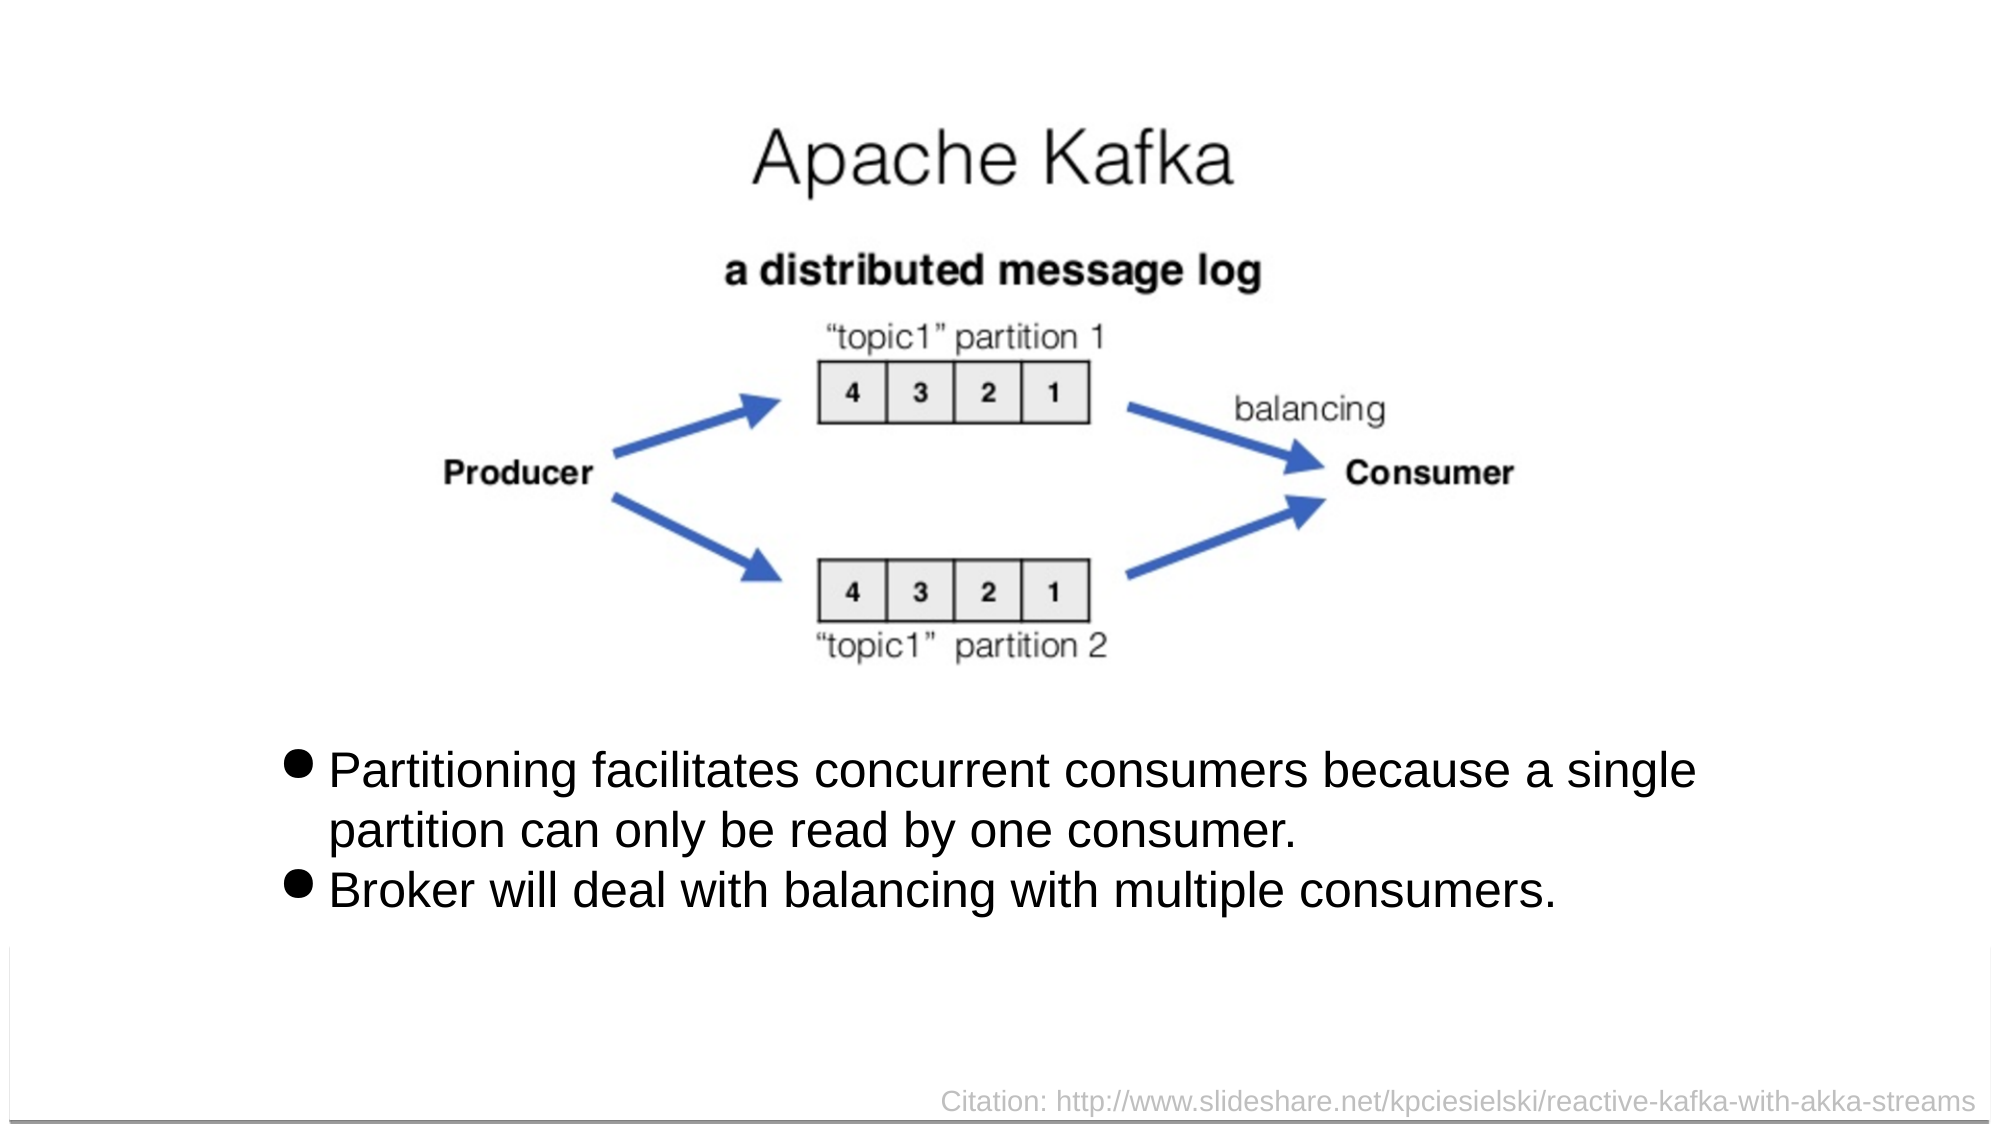

Partitioning facilitates concurrent consumers because a single partition can only be read by one consumer.
Broker will deal with balancing with multiple consumers.
Citation: http://www.slideshare.net/kpciesielski/reactive-kafka-with-akka-streams